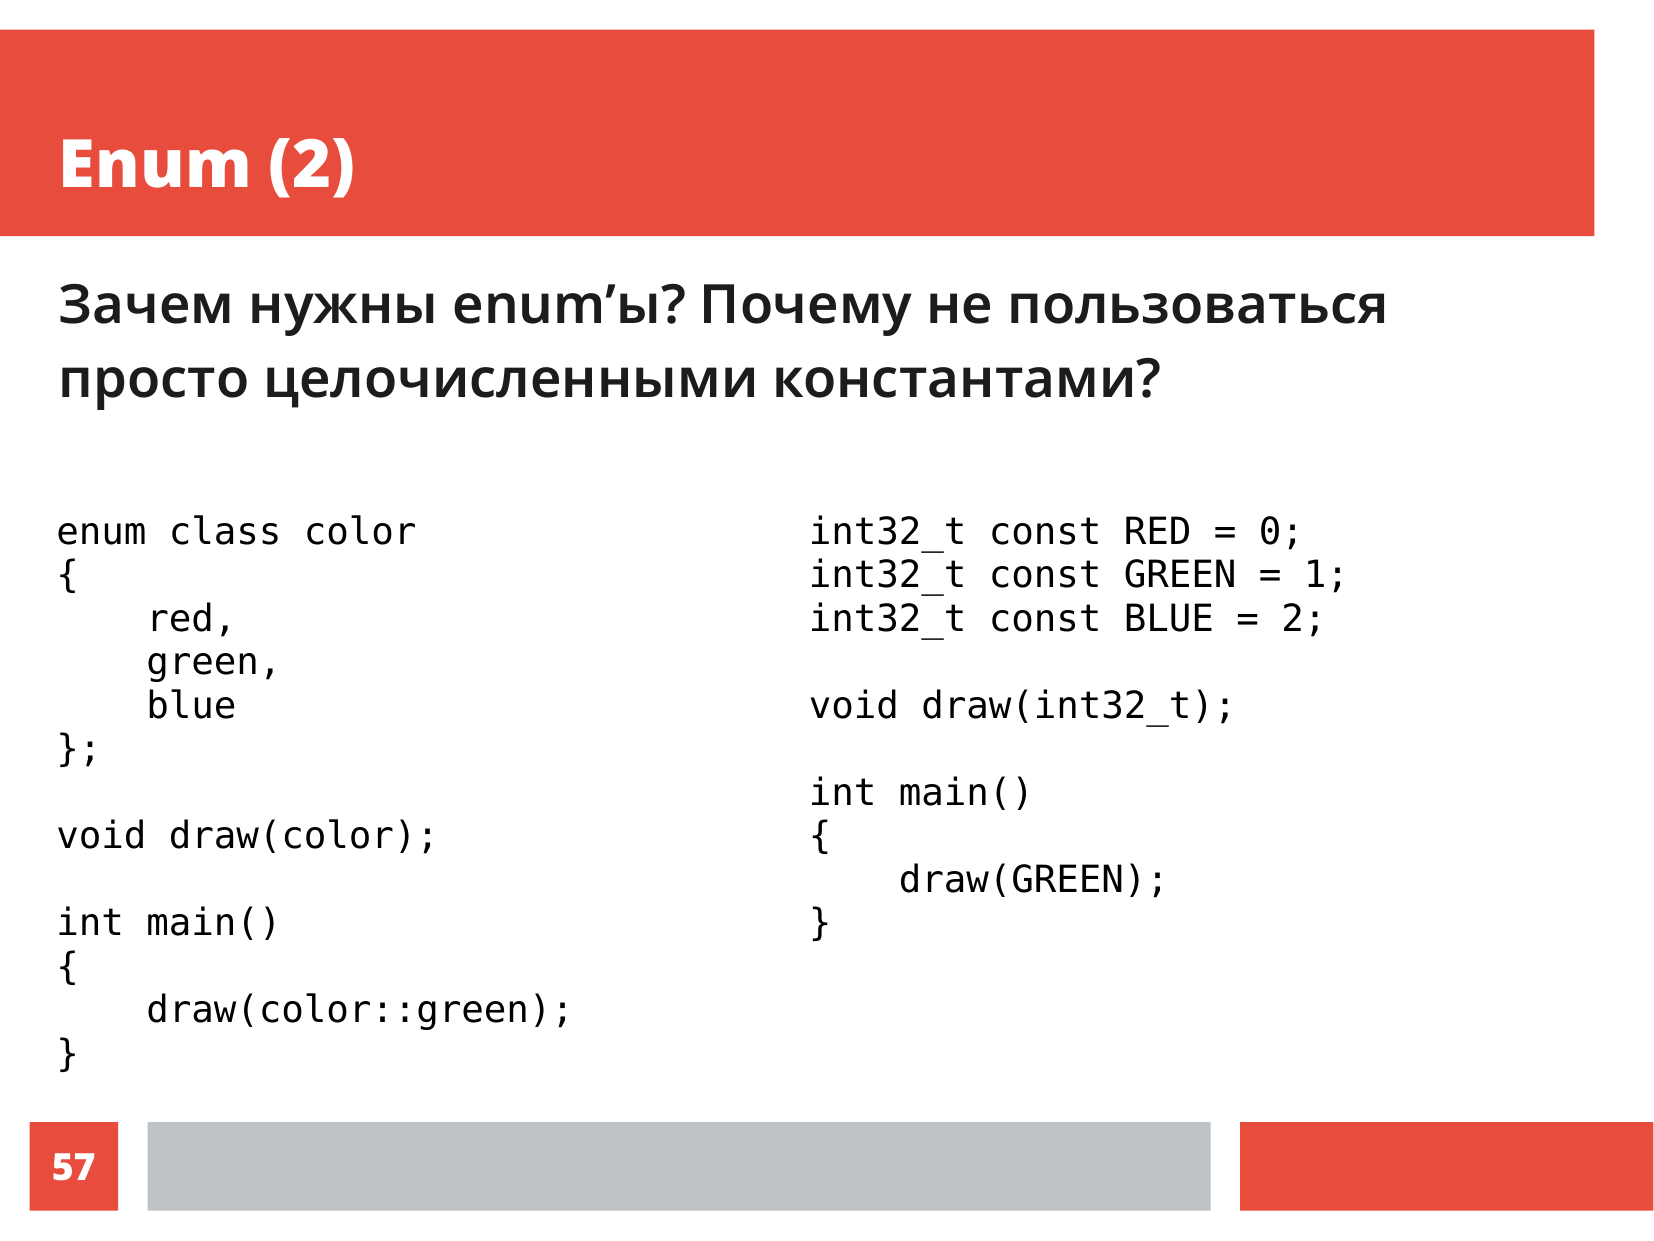

# Enum (2)
Зачем нужны enum’ы? Почему не пользоваться просто целочисленными константами?
enum class color
{
 red,
 green,
 blue
};
void draw(color);
int main()
{
 draw(color::green);
}
int32_t const RED = 0;
int32_t const GREEN = 1;
int32_t const BLUE = 2;
void draw(int32_t);
int main()
{
 draw(GREEN);
}
57